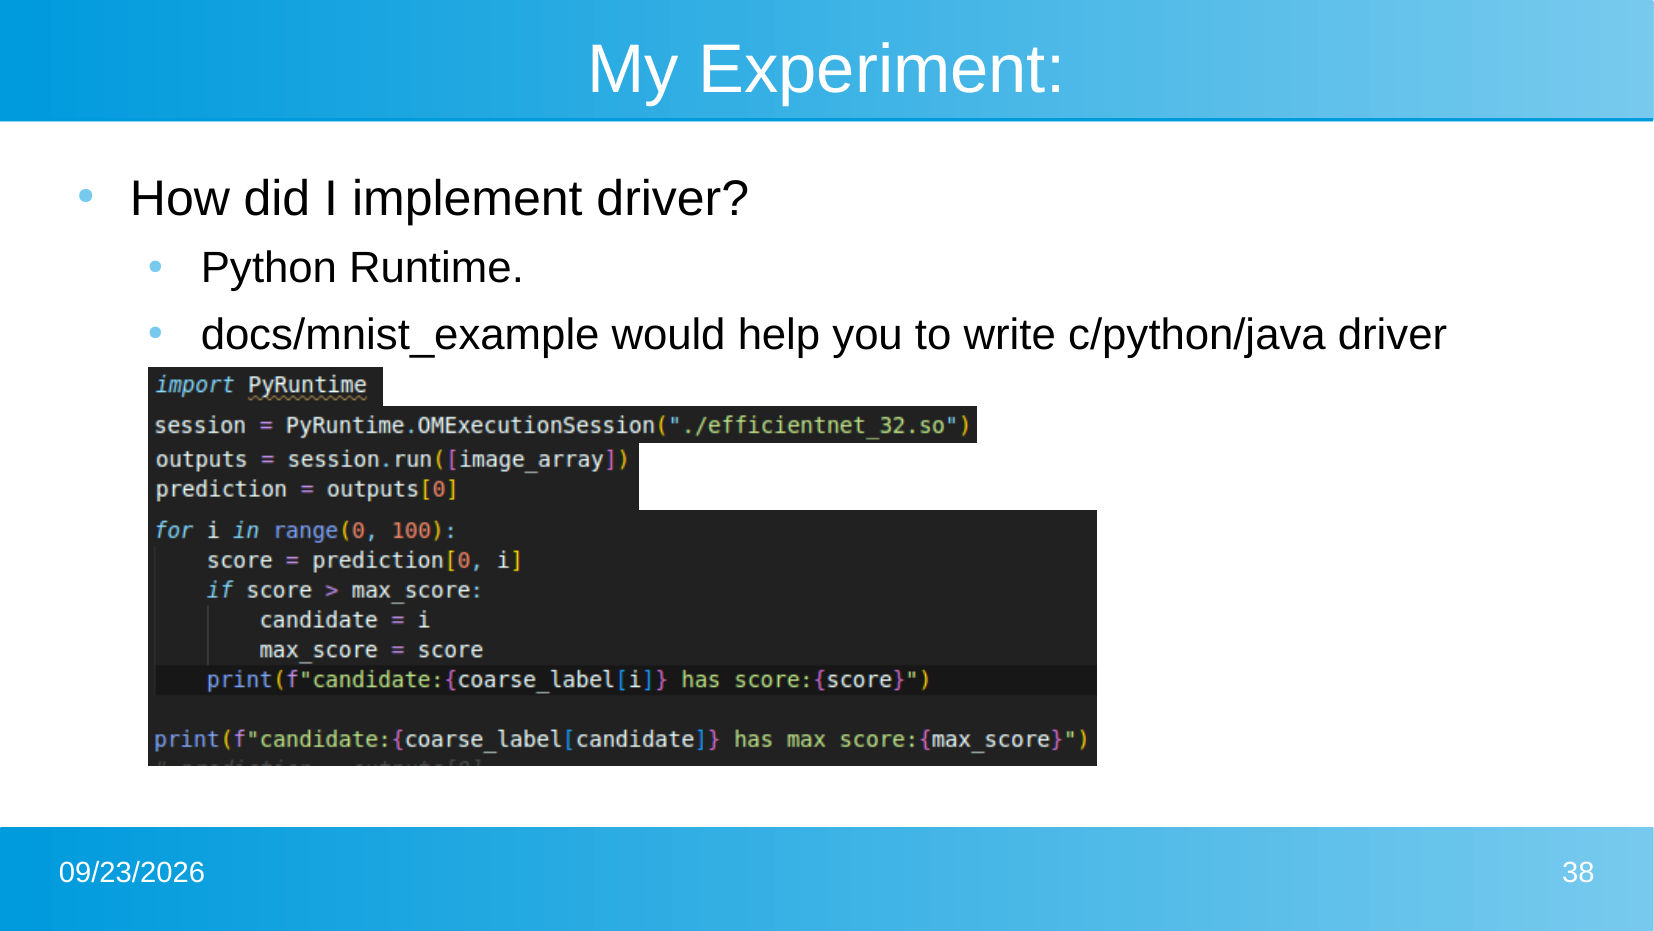

My Experiment:
# How did I implement driver?
Python Runtime.
docs/mnist_example would help you to write c/python/java driver
38